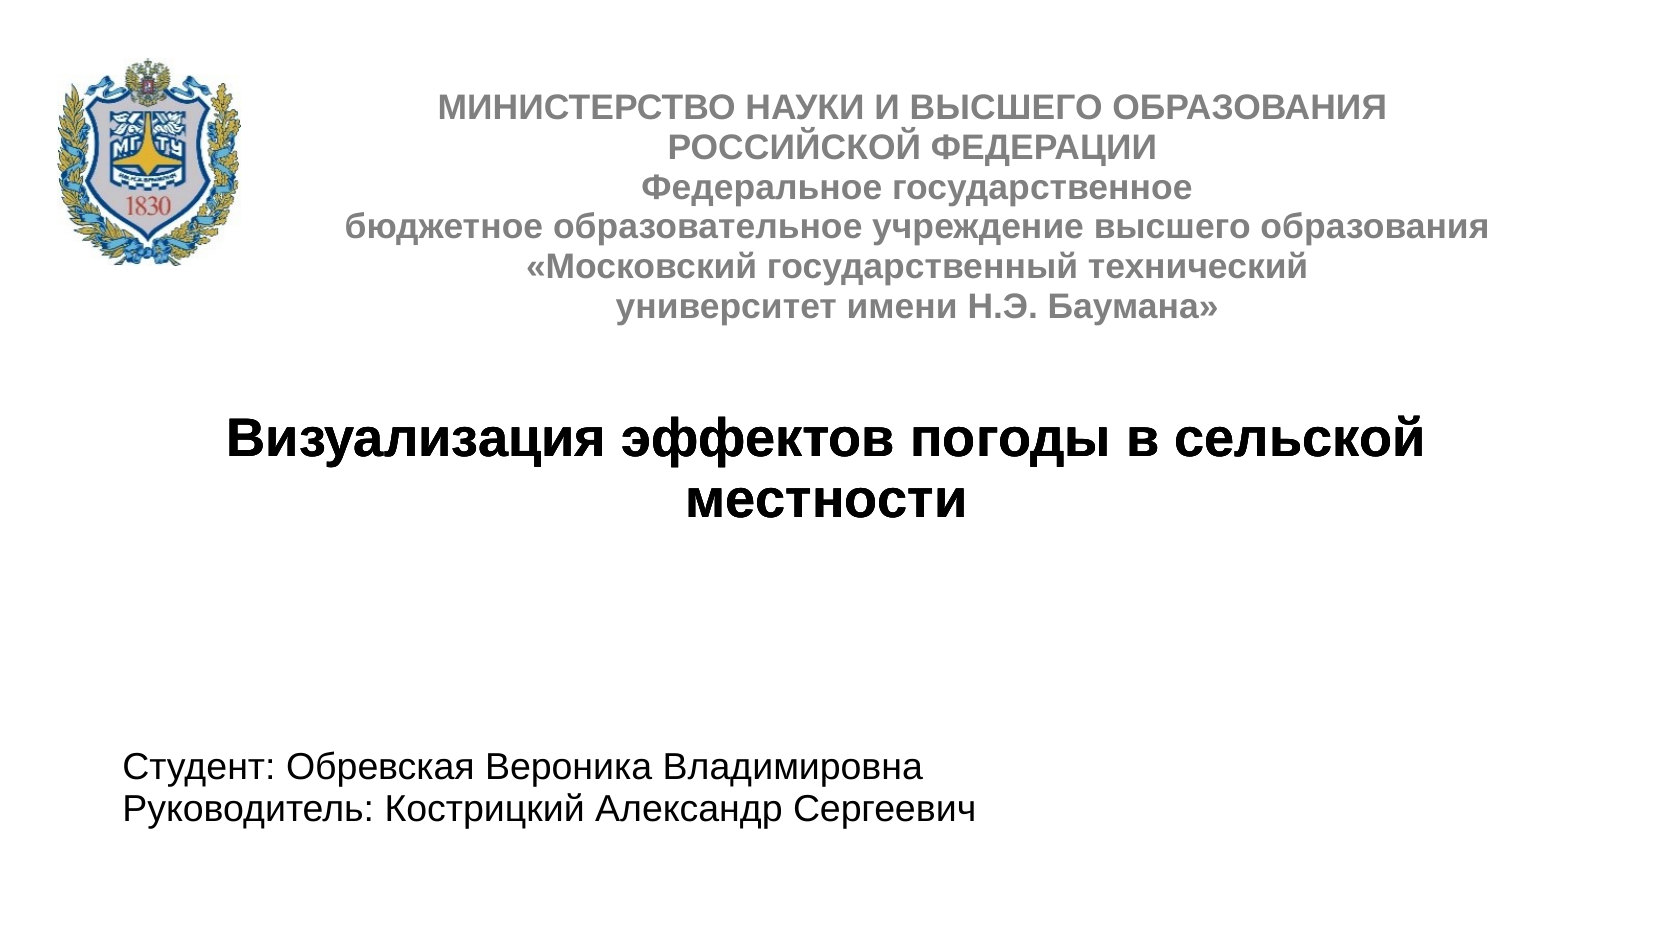

МИНИСТЕРСТВО НАУКИ И ВЫСШЕГО ОБРАЗОВАНИЯ
РОССИЙСКОЙ ФЕДЕРАЦИИ
Федеральное государственное
бюджетное образовательное учреждение высшего образования «Московский государственный технический
университет имени Н.Э. Баумана»
# Визуализация эффектов погоды в сельской
местности
Визуализация эффектов погоды в сельской
местности
Визуализация эффектов погоды в сельской
местности
Cтудент: Обревская Вероника Владимировна
Руководитель: Кострицкий Александр Сергеевич